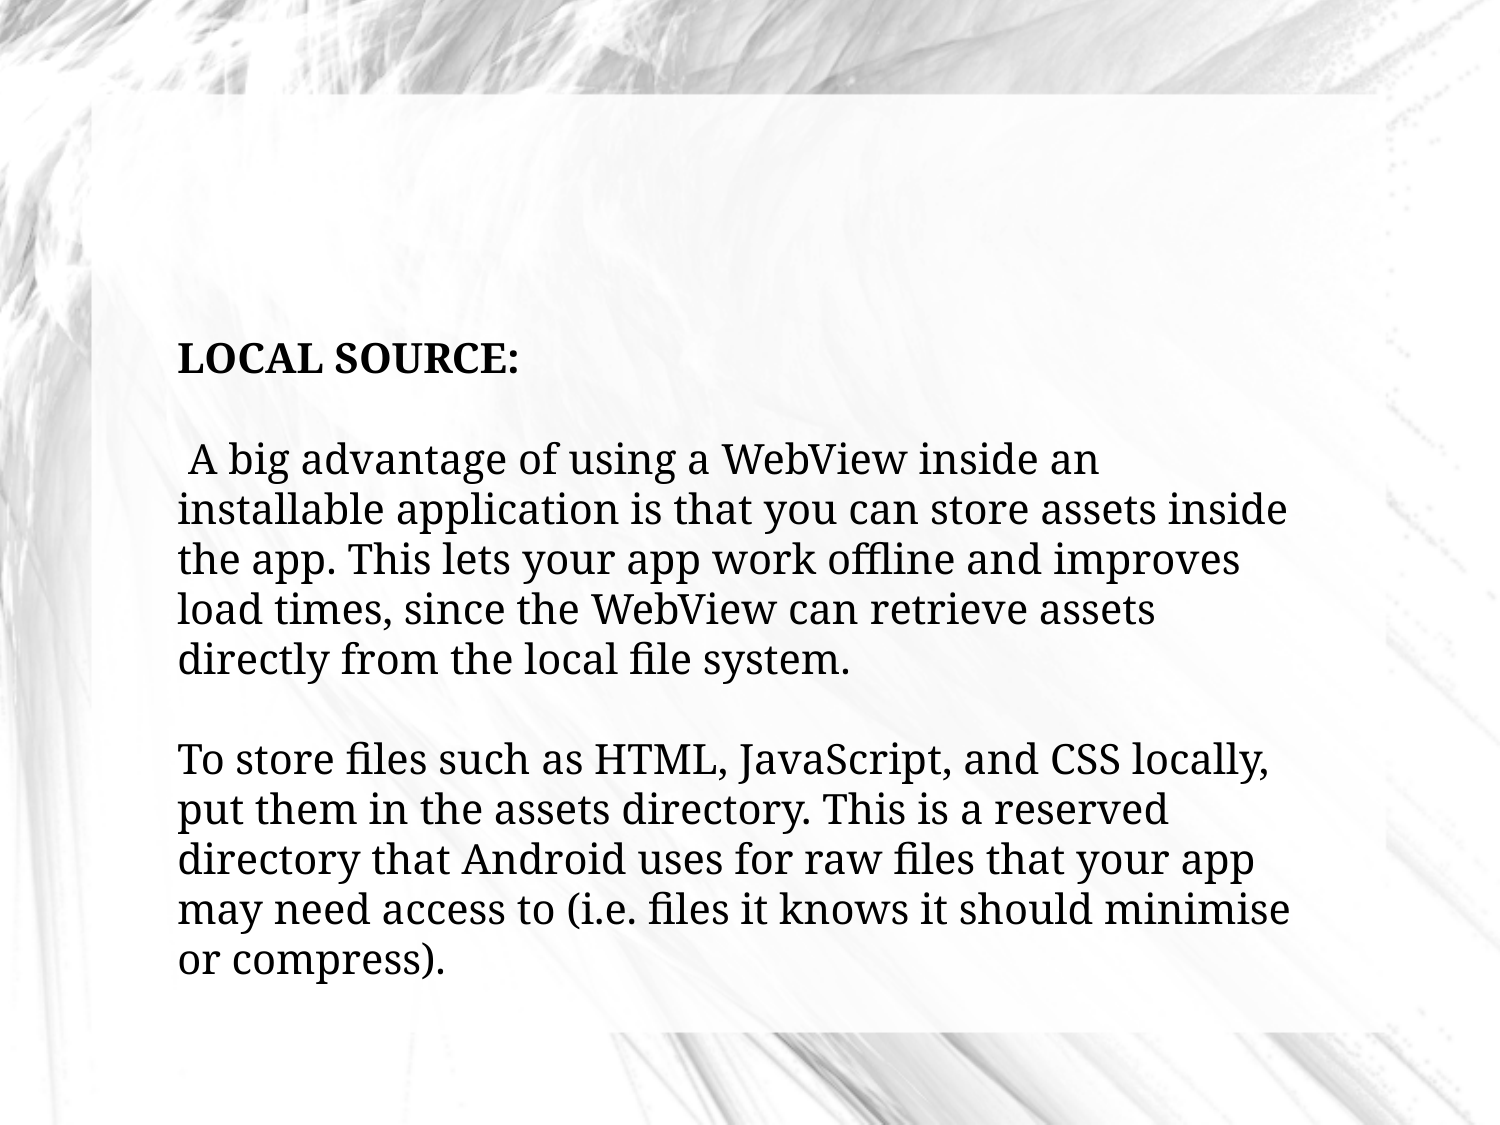

LOCAL SOURCE:
 A big advantage of using a WebView inside an installable application is that you can store assets inside the app. This lets your app work offline and improves load times, since the WebView can retrieve assets directly from the local file system.
To store files such as HTML, JavaScript, and CSS locally, put them in the assets directory. This is a reserved directory that Android uses for raw files that your app may need access to (i.e. files it knows it should minimise or compress).